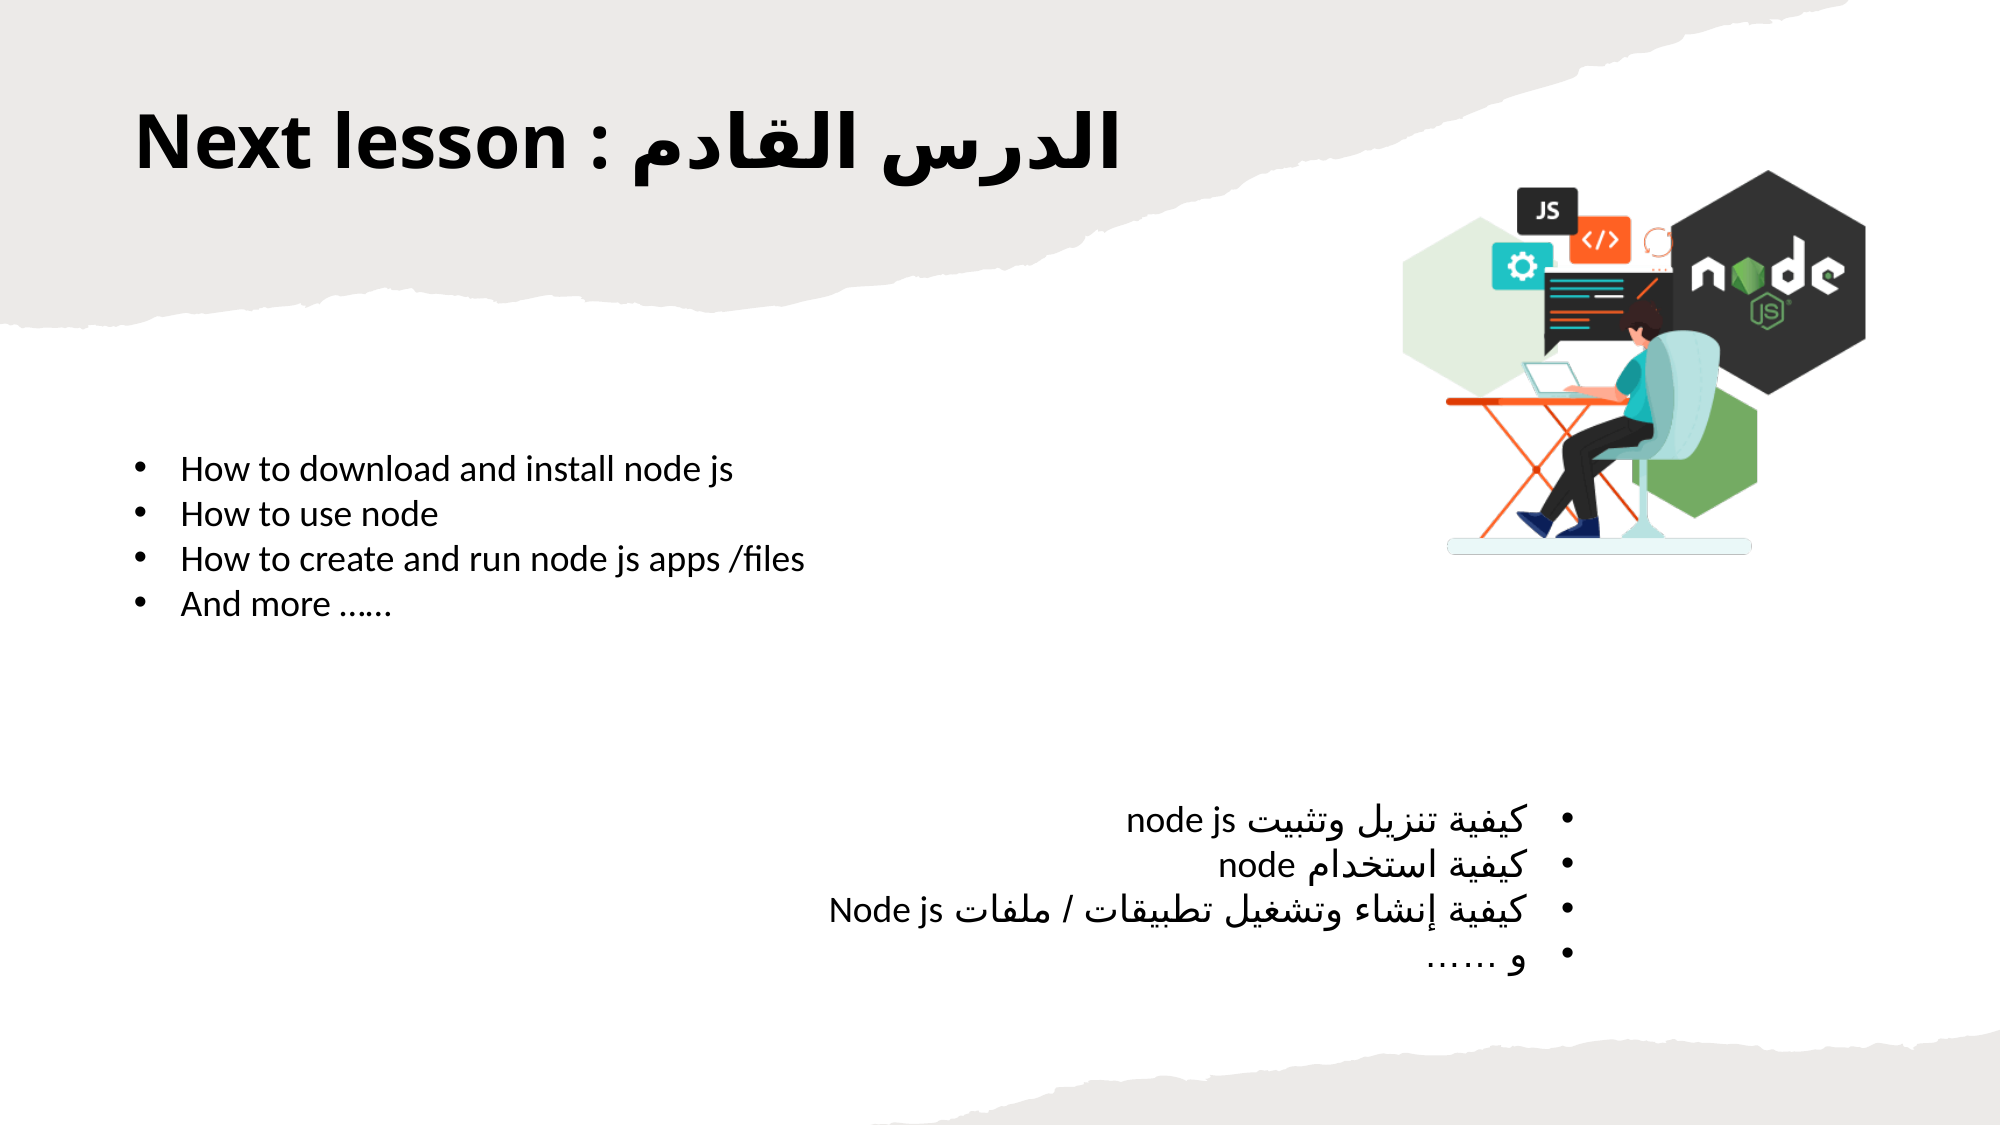

# Next lesson : الدرس القادم
How to download and install node js
How to use node
How to create and run node js apps /files
And more ……
كيفية تنزيل وتثبيت node js
كيفية استخدام node
كيفية إنشاء وتشغيل تطبيقات / ملفات Node js
و ……